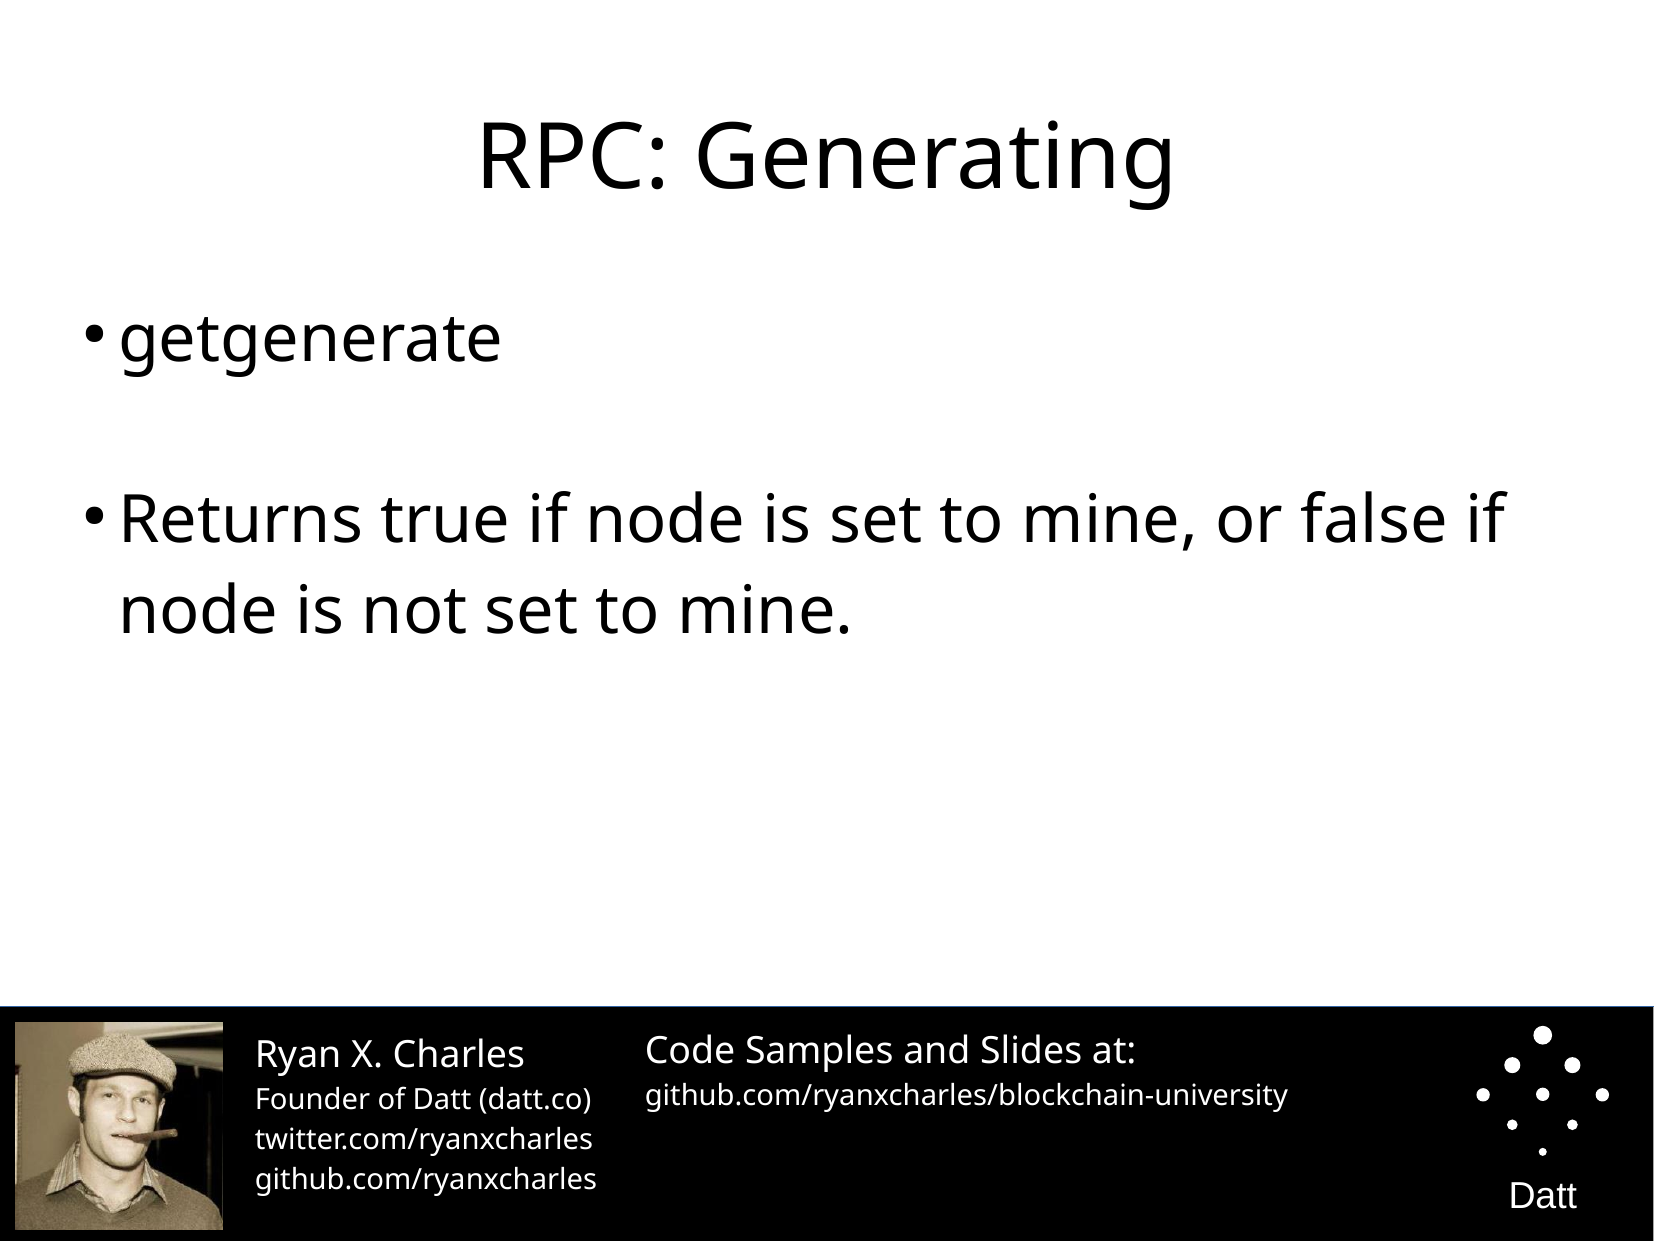

# RPC: Generating
getgenerate
Returns true if node is set to mine, or false if node is not set to mine.
Code Samples and Slides at:
github.com/ryanxcharles/blockchain-university
Ryan X. Charles
Founder of Datt (datt.co)
twitter.com/ryanxcharles
github.com/ryanxcharles
Datt